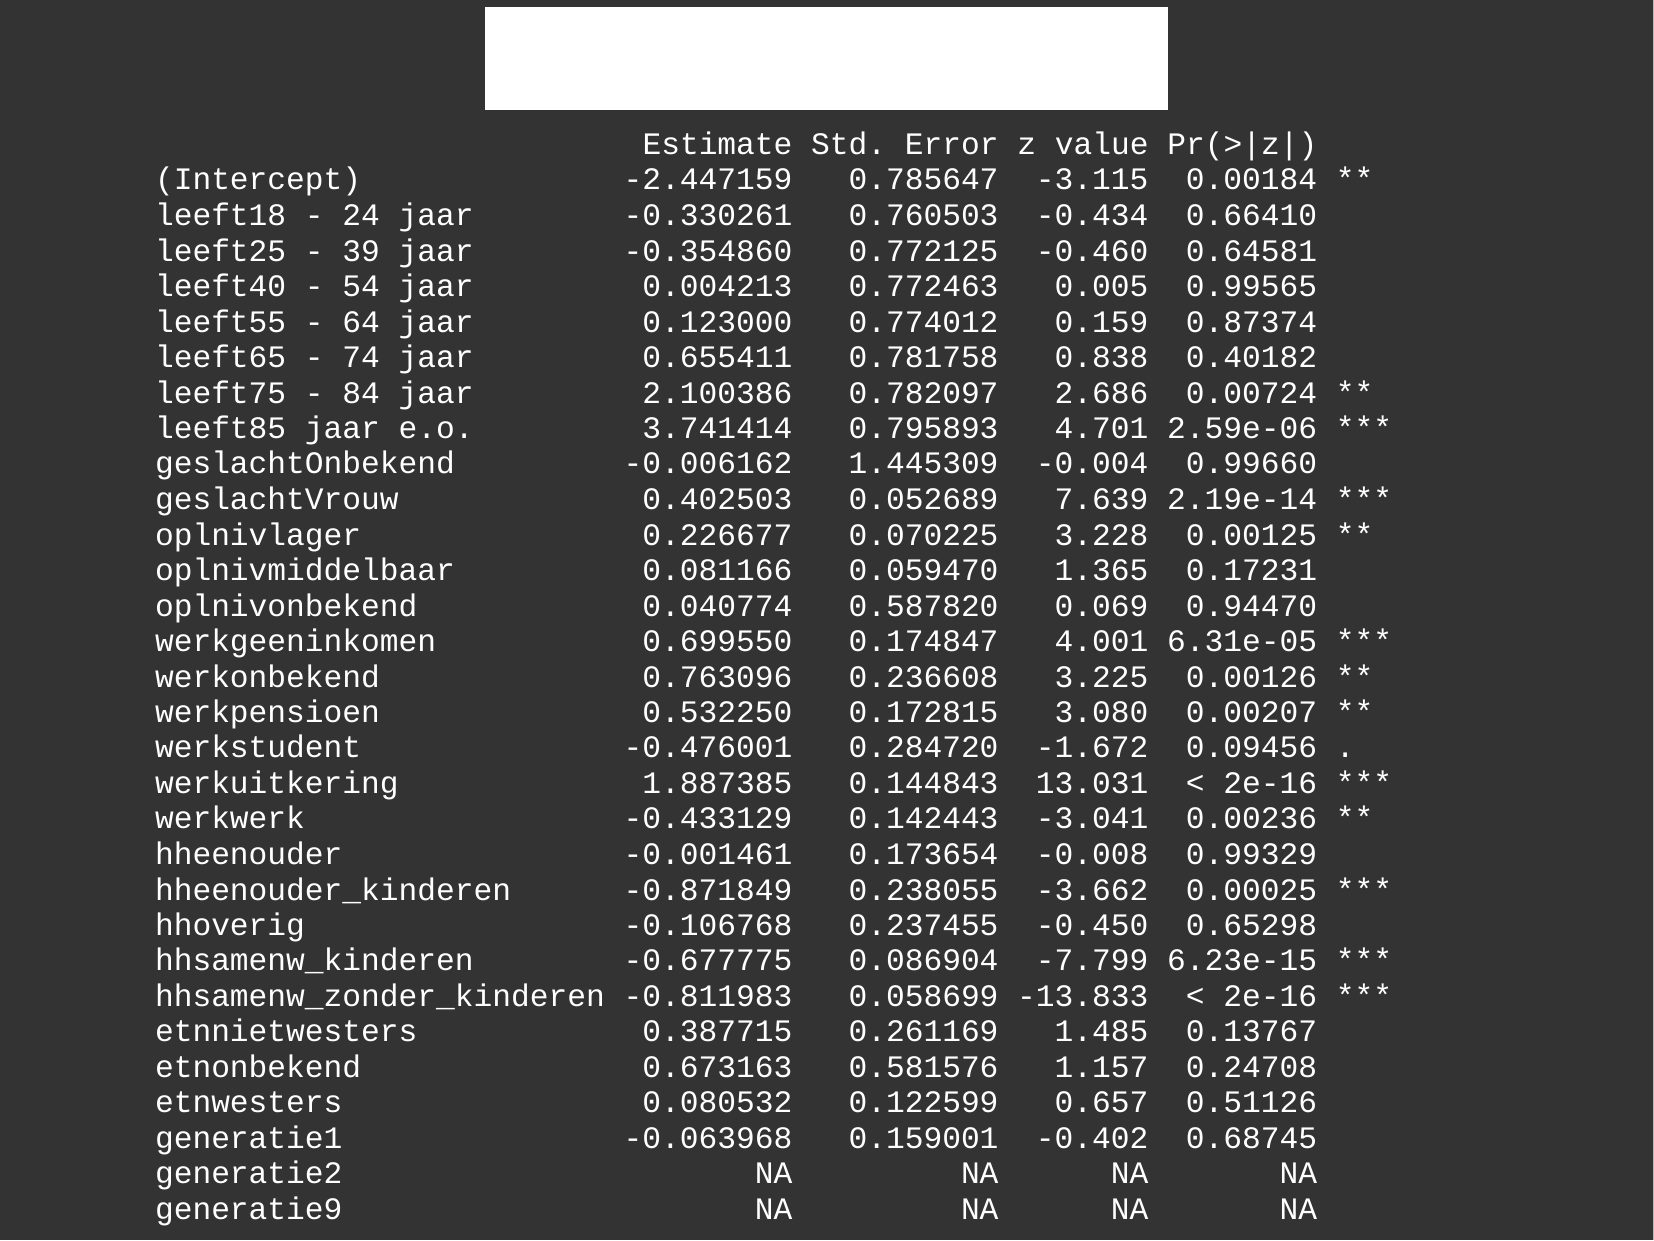

# Model care need
 Estimate Std. Error z value Pr(>|z|)
(Intercept) -2.447159 0.785647 -3.115 0.00184 **
leeft18 - 24 jaar -0.330261 0.760503 -0.434 0.66410
leeft25 - 39 jaar -0.354860 0.772125 -0.460 0.64581
leeft40 - 54 jaar 0.004213 0.772463 0.005 0.99565
leeft55 - 64 jaar 0.123000 0.774012 0.159 0.87374
leeft65 - 74 jaar 0.655411 0.781758 0.838 0.40182
leeft75 - 84 jaar 2.100386 0.782097 2.686 0.00724 **
leeft85 jaar e.o. 3.741414 0.795893 4.701 2.59e-06 ***
geslachtOnbekend -0.006162 1.445309 -0.004 0.99660
geslachtVrouw 0.402503 0.052689 7.639 2.19e-14 ***
oplnivlager 0.226677 0.070225 3.228 0.00125 **
oplnivmiddelbaar 0.081166 0.059470 1.365 0.17231
oplnivonbekend 0.040774 0.587820 0.069 0.94470
werkgeeninkomen 0.699550 0.174847 4.001 6.31e-05 ***
werkonbekend 0.763096 0.236608 3.225 0.00126 **
werkpensioen 0.532250 0.172815 3.080 0.00207 **
werkstudent -0.476001 0.284720 -1.672 0.09456 .
werkuitkering 1.887385 0.144843 13.031 < 2e-16 ***
werkwerk -0.433129 0.142443 -3.041 0.00236 **
hheenouder -0.001461 0.173654 -0.008 0.99329
hheenouder_kinderen -0.871849 0.238055 -3.662 0.00025 ***
hhoverig -0.106768 0.237455 -0.450 0.65298
hhsamenw_kinderen -0.677775 0.086904 -7.799 6.23e-15 ***
hhsamenw_zonder_kinderen -0.811983 0.058699 -13.833 < 2e-16 ***
etnnietwesters 0.387715 0.261169 1.485 0.13767
etnonbekend 0.673163 0.581576 1.157 0.24708
etnwesters 0.080532 0.122599 0.657 0.51126
generatie1 -0.063968 0.159001 -0.402 0.68745
generatie2 NA NA NA NA
generatie9 NA NA NA NA